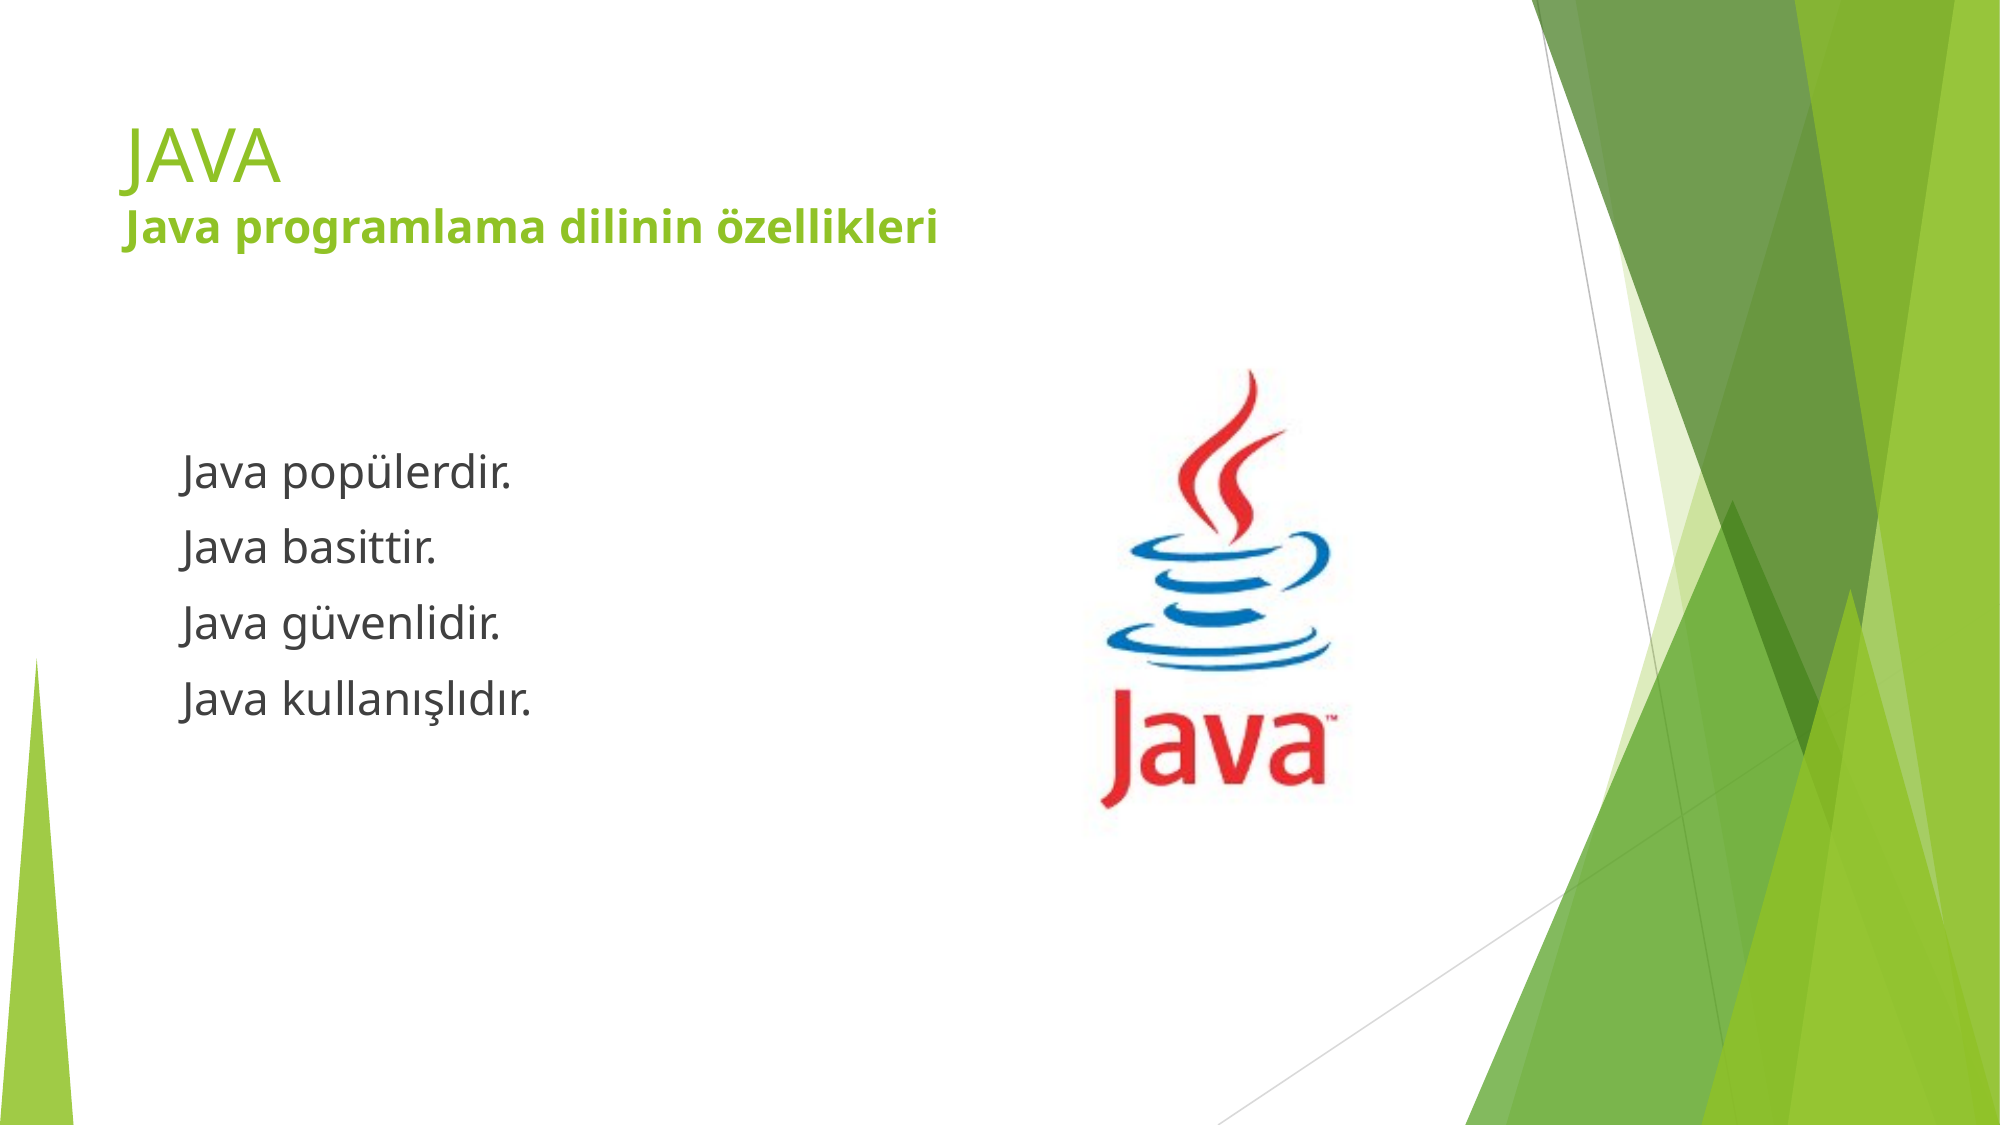

# JAVA Java programlama dilinin özellikleri
Java popülerdir.
Java basittir.
Java güvenlidir.
Java kullanışlıdır.